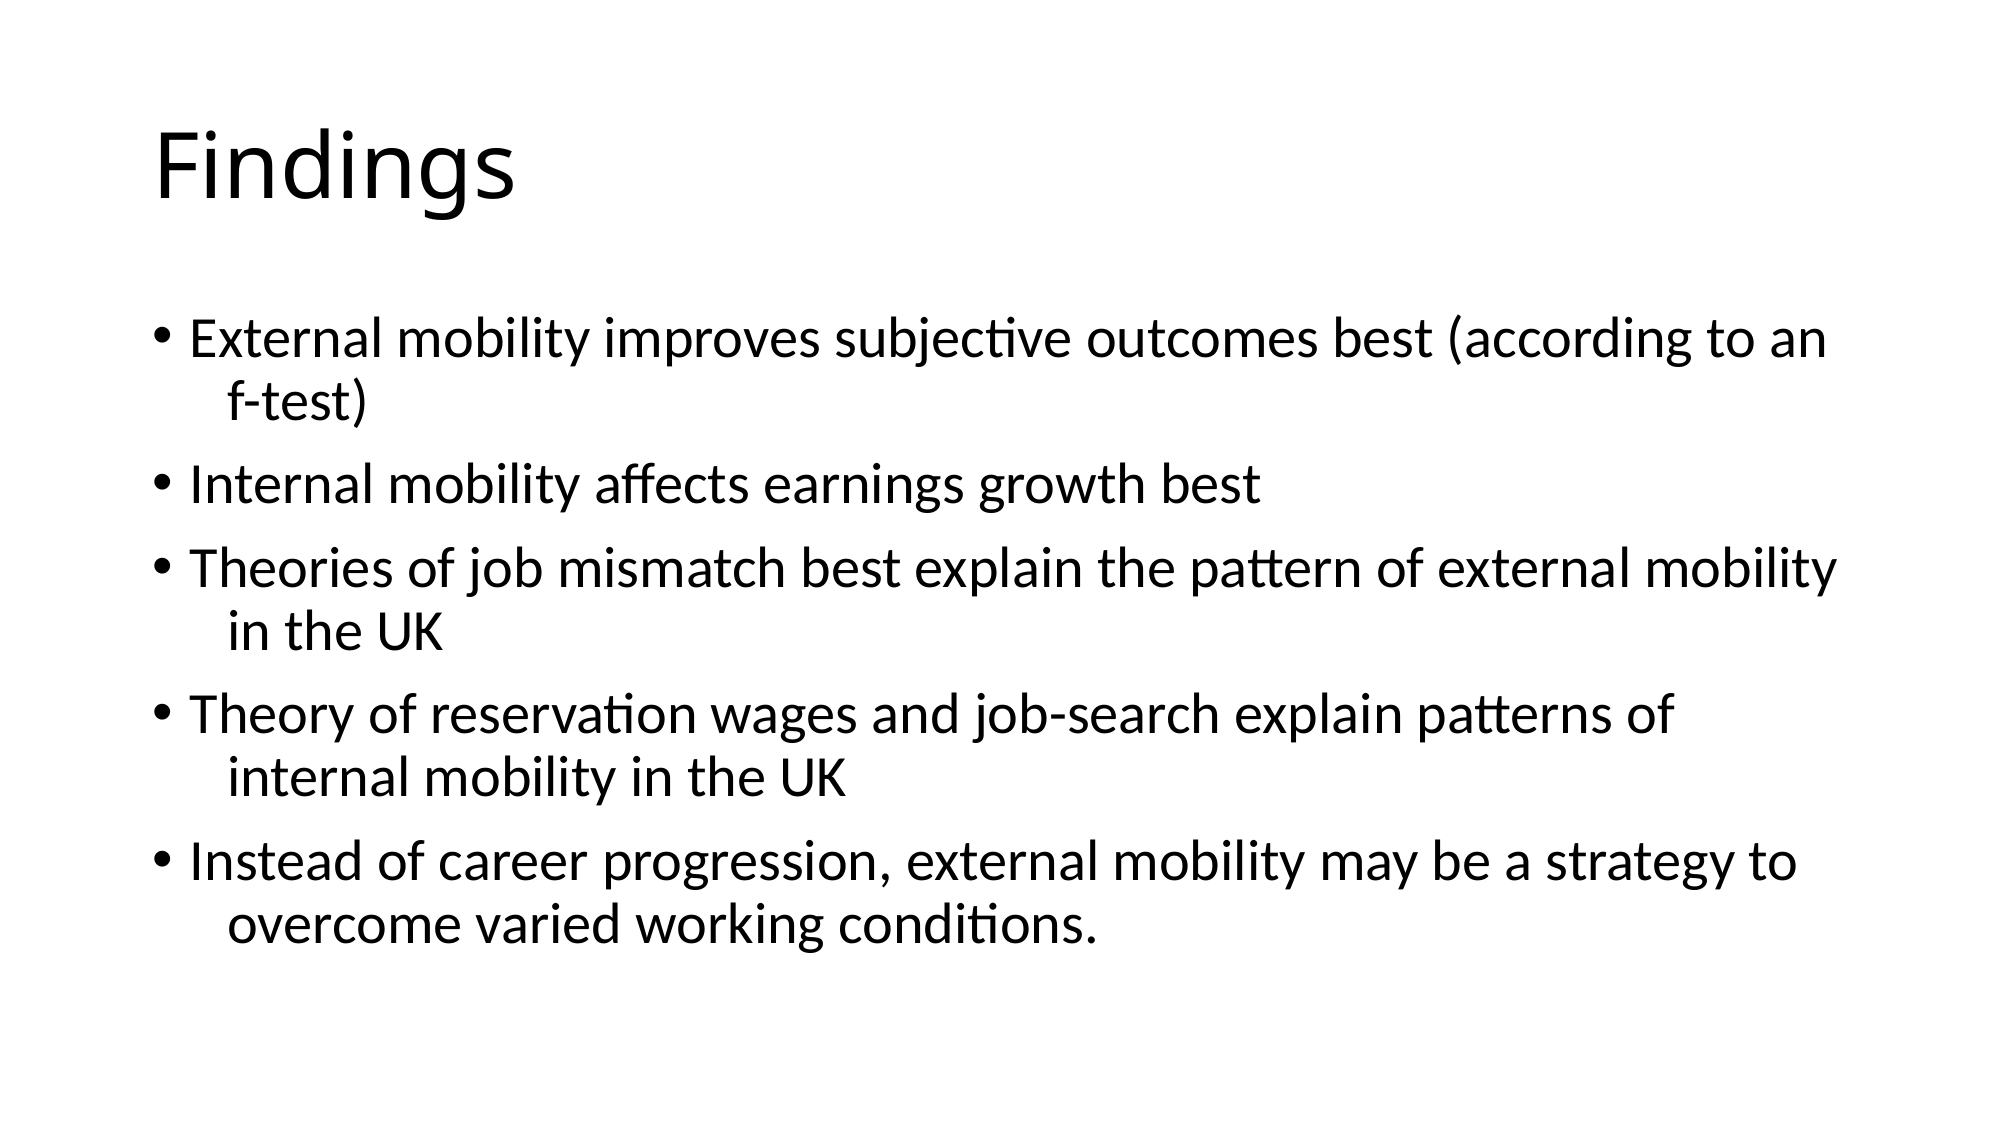

# Findings
External mobility improves subjective outcomes best (according to an f-test)
Internal mobility affects earnings growth best
Theories of job mismatch best explain the pattern of external mobility in the UK
Theory of reservation wages and job-search explain patterns of internal mobility in the UK
Instead of career progression, external mobility may be a strategy to overcome varied working conditions.